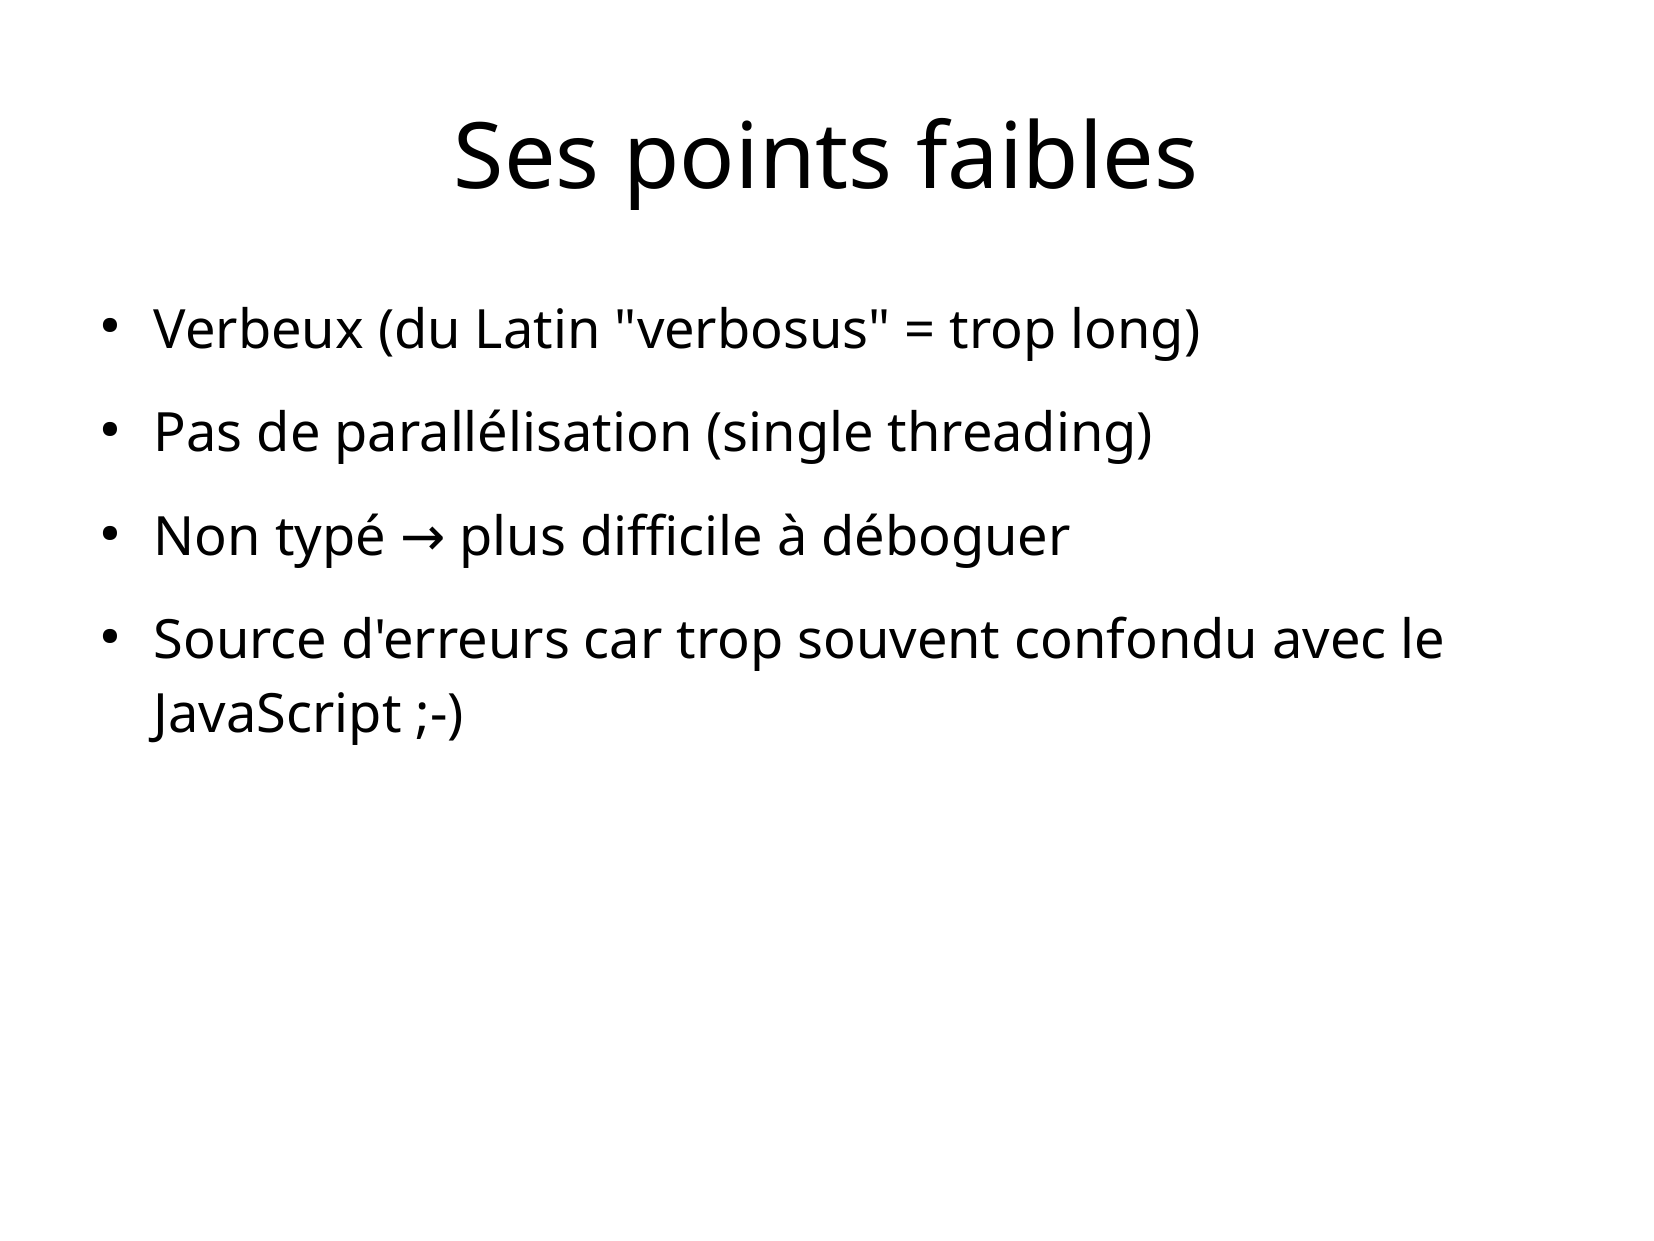

# Ses points faibles
Verbeux (du Latin "verbosus" = trop long)
Pas de parallélisation (single threading)
Non typé → plus difficile à déboguer
Source d'erreurs car trop souvent confondu avec le JavaScript ;-)